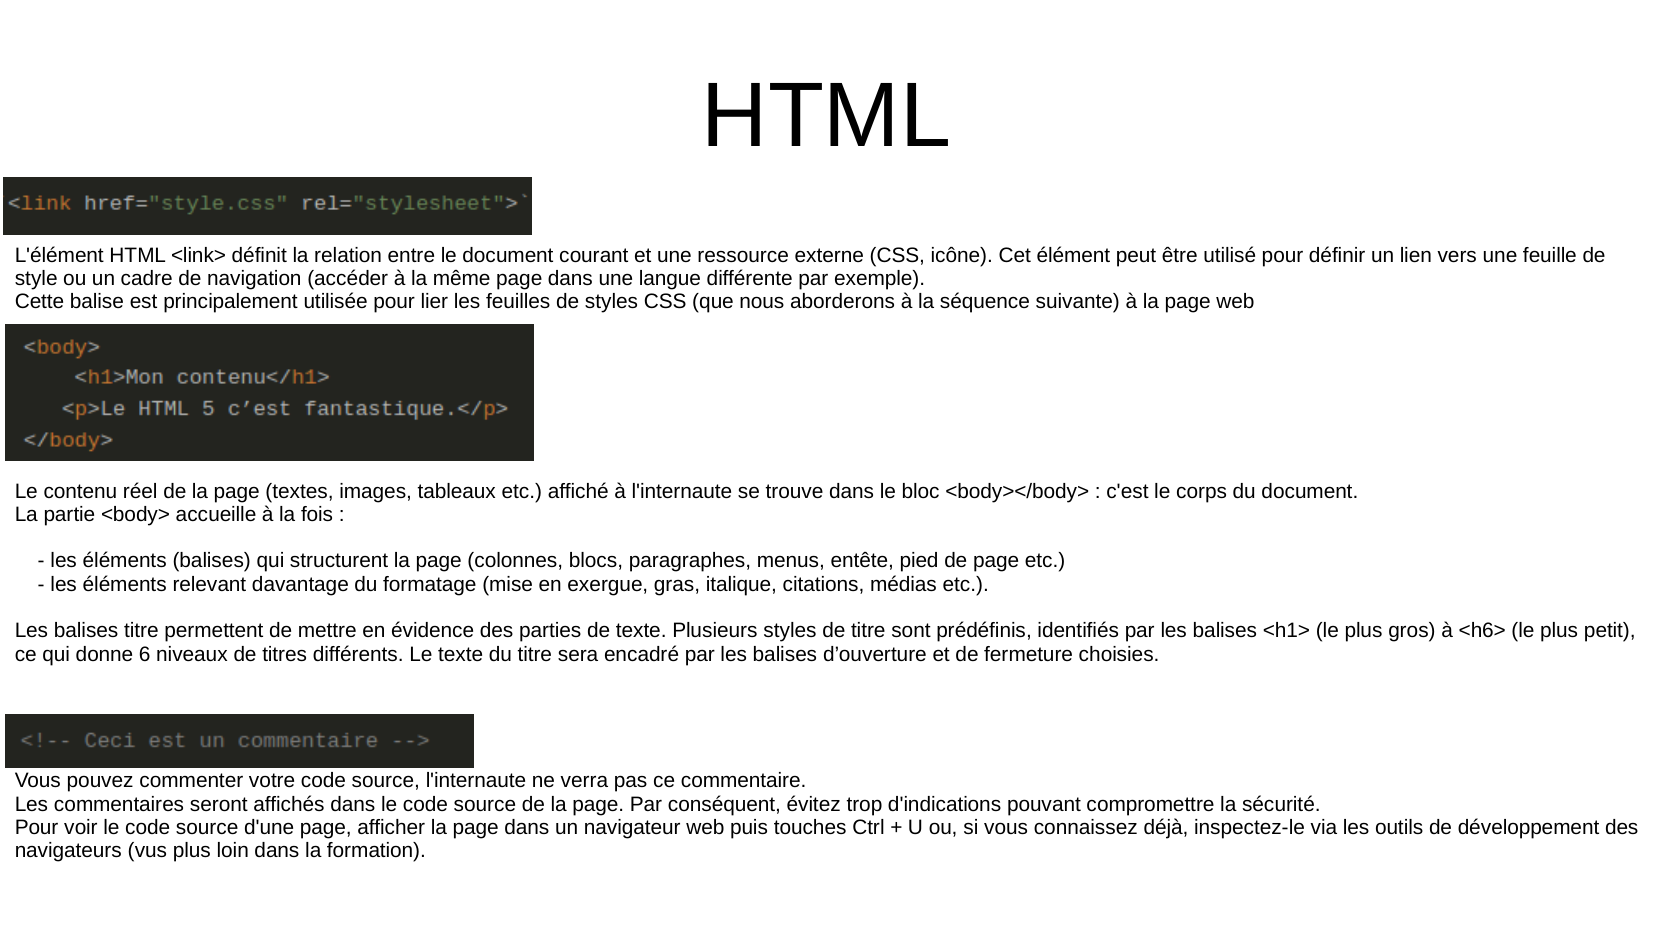

# HTML
L'élément HTML <link> définit la relation entre le document courant et une ressource externe (CSS, icône). Cet élément peut être utilisé pour définir un lien vers une feuille de style ou un cadre de navigation (accéder à la même page dans une langue différente par exemple).
Cette balise est principalement utilisée pour lier les feuilles de styles CSS (que nous aborderons à la séquence suivante) à la page web
Le contenu réel de la page (textes, images, tableaux etc.) affiché à l'internaute se trouve dans le bloc <body></body> : c'est le corps du document.
La partie <body> accueille à la fois :
 - les éléments (balises) qui structurent la page (colonnes, blocs, paragraphes, menus, entête, pied de page etc.)
 - les éléments relevant davantage du formatage (mise en exergue, gras, italique, citations, médias etc.).
Les balises titre permettent de mettre en évidence des parties de texte. Plusieurs styles de titre sont prédéfinis, identifiés par les balises <h1> (le plus gros) à <h6> (le plus petit), ce qui donne 6 niveaux de titres différents. Le texte du titre sera encadré par les balises d’ouverture et de fermeture choisies.
Vous pouvez commenter votre code source, l'internaute ne verra pas ce commentaire.
Les commentaires seront affichés dans le code source de la page. Par conséquent, évitez trop d'indications pouvant compromettre la sécurité.
Pour voir le code source d'une page, afficher la page dans un navigateur web puis touches Ctrl + U ou, si vous connaissez déjà, inspectez-le via les outils de développement des navigateurs (vus plus loin dans la formation).